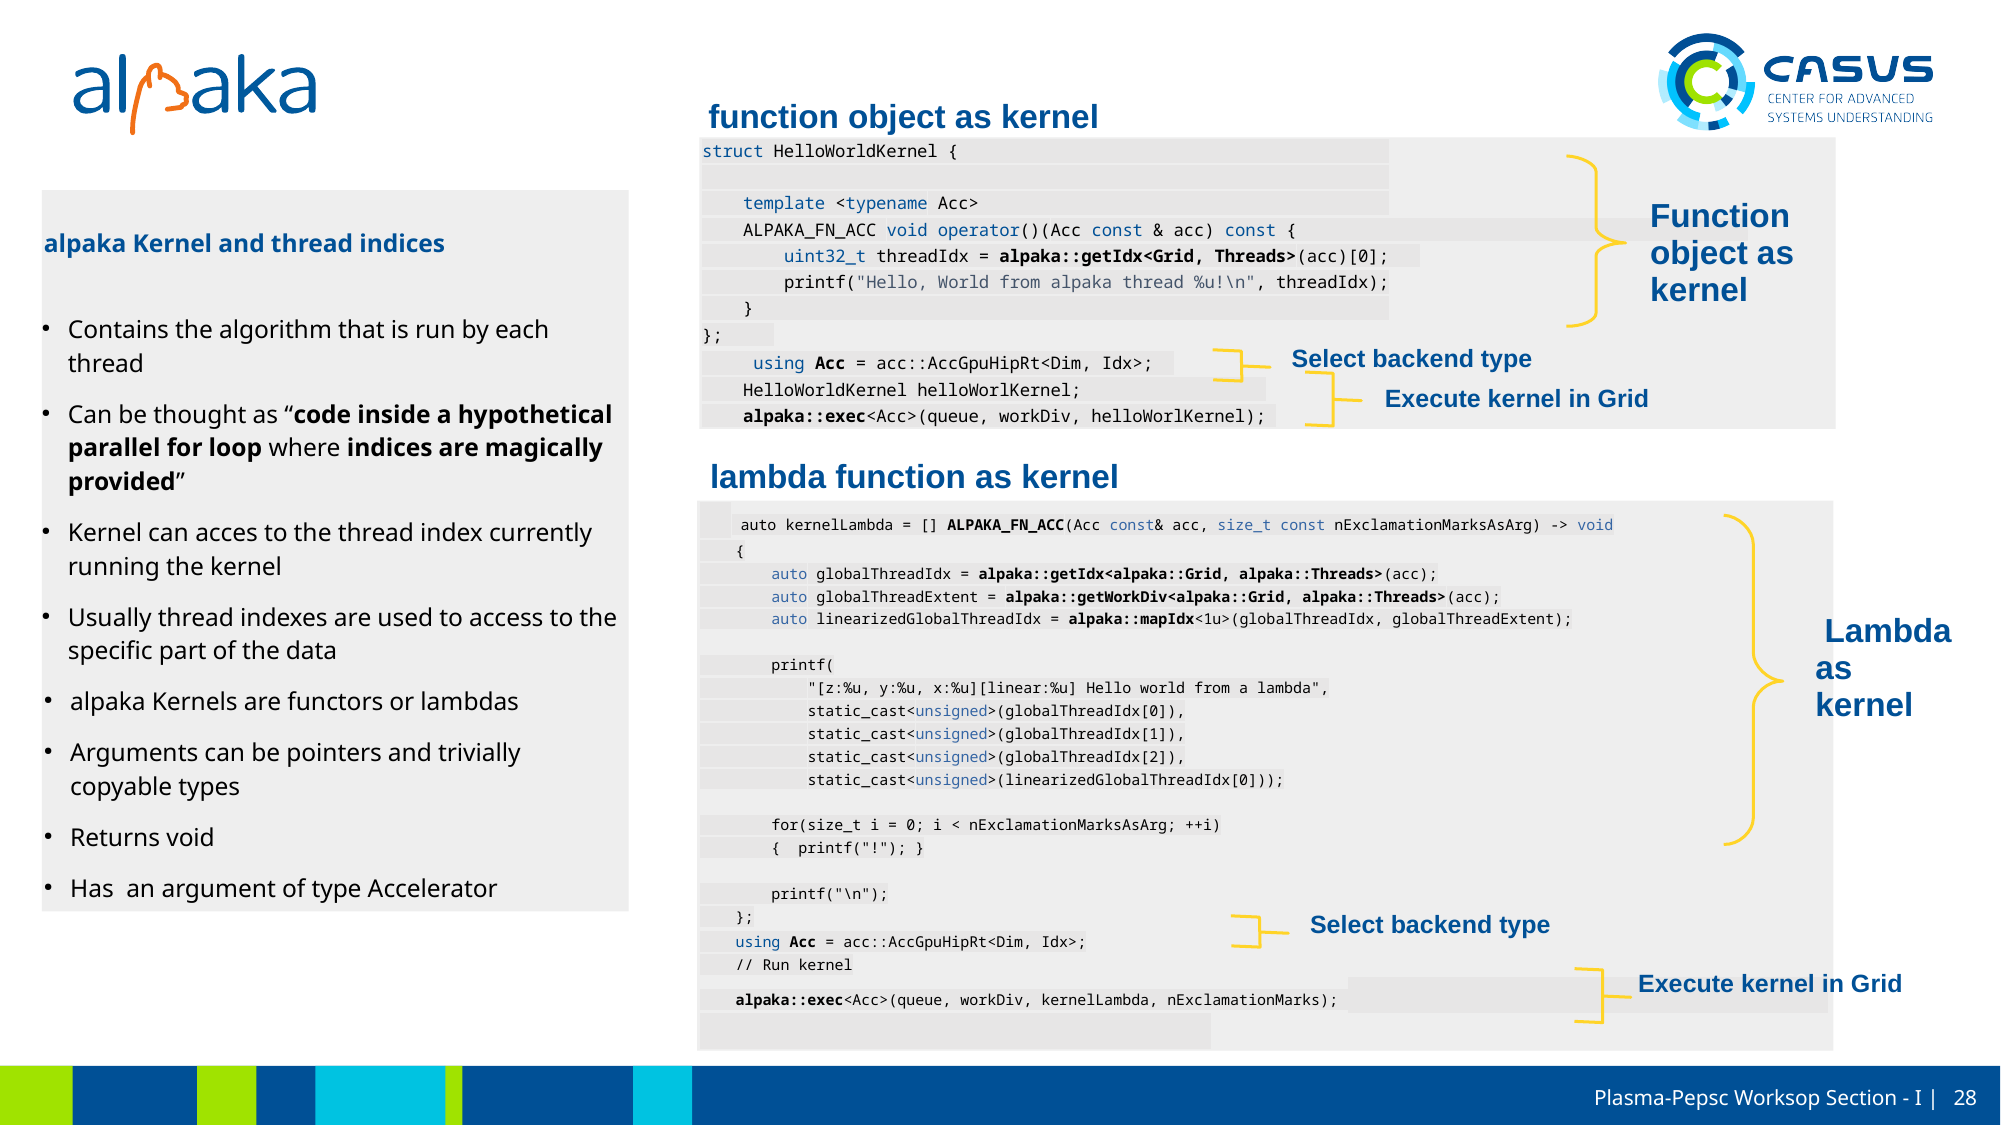

function object as kernel
struct HelloWorldKernel {
 template <typename Acc>
 ALPAKA_FN_ACC void operator()(Acc const & acc) const {
 uint32_t threadIdx = alpaka::getIdx<Grid, Threads>(acc)[0];
 printf("Hello, World from alpaka thread %u!\n", threadIdx);
 }
};
 using Acc = acc::AccGpuHipRt<Dim, Idx>;
 HelloWorldKernel helloWorlKernel;
 alpaka::exec<Acc>(queue, workDiv, helloWorlKernel);
# alpaka Kernel and thread indices
Contains the algorithm that is run by each thread
Can be thought as “code inside a hypothetical parallel for loop where indices are magically provided”
Kernel can acces to the thread index currently running the kernel
Usually thread indexes are used to access to the specific part of the data
alpaka Kernels are functors or lambdas
Arguments can be pointers and trivially copyable types
Returns void
Has an argument of type Accelerator
Function object as kernel
Select backend type
Execute kernel in Grid
lambda function as kernel
 auto kernelLambda = [] ALPAKA_FN_ACC(Acc const& acc, size_t const nExclamationMarksAsArg) -> void
 {
 auto globalThreadIdx = alpaka::getIdx<alpaka::Grid, alpaka::Threads>(acc);
 auto globalThreadExtent = alpaka::getWorkDiv<alpaka::Grid, alpaka::Threads>(acc);
 auto linearizedGlobalThreadIdx = alpaka::mapIdx<1u>(globalThreadIdx, globalThreadExtent);
 printf(
 "[z:%u, y:%u, x:%u][linear:%u] Hello world from a lambda",
 static_cast<unsigned>(globalThreadIdx[0]),
 static_cast<unsigned>(globalThreadIdx[1]),
 static_cast<unsigned>(globalThreadIdx[2]),
 static_cast<unsigned>(linearizedGlobalThreadIdx[0]));
 for(size_t i = 0; i < nExclamationMarksAsArg; ++i)
 { printf("!"); }
 printf("\n");
 };
 using Acc = acc::AccGpuHipRt<Dim, Idx>;
 // Run kernel
 alpaka::exec<Acc>(queue, workDiv, kernelLambda, nExclamationMarks);
 Lambda as kernel
Select backend type
Execute kernel in Grid
Plasma-Pepsc Worksop Section - I
28